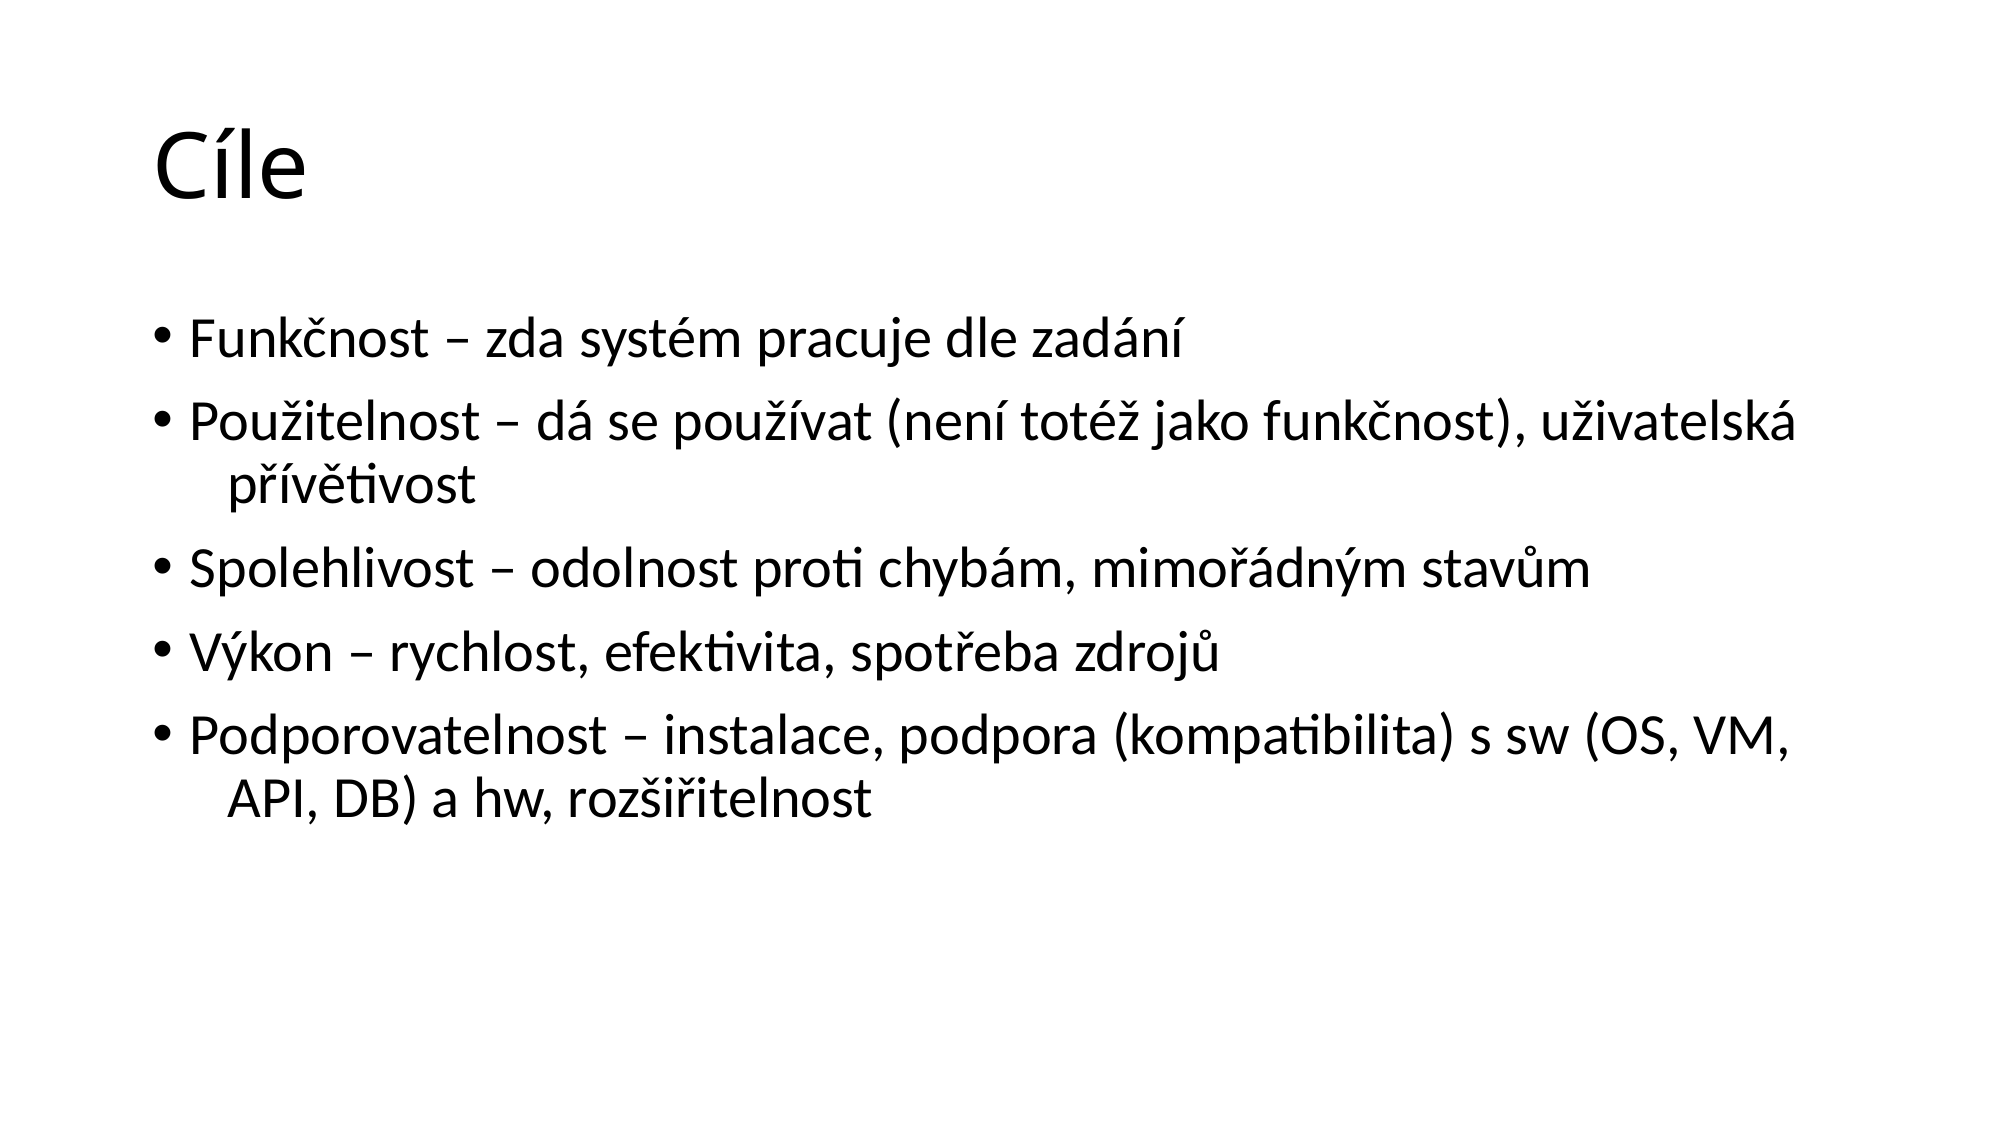

# Cíle
Funkčnost – zda systém pracuje dle zadání
Použitelnost – dá se používat (není totéž jako funkčnost), uživatelská přívětivost
Spolehlivost – odolnost proti chybám, mimořádným stavům
Výkon – rychlost, efektivita, spotřeba zdrojů
Podporovatelnost – instalace, podpora (kompatibilita) s sw (OS, VM, API, DB) a hw, rozšiřitelnost